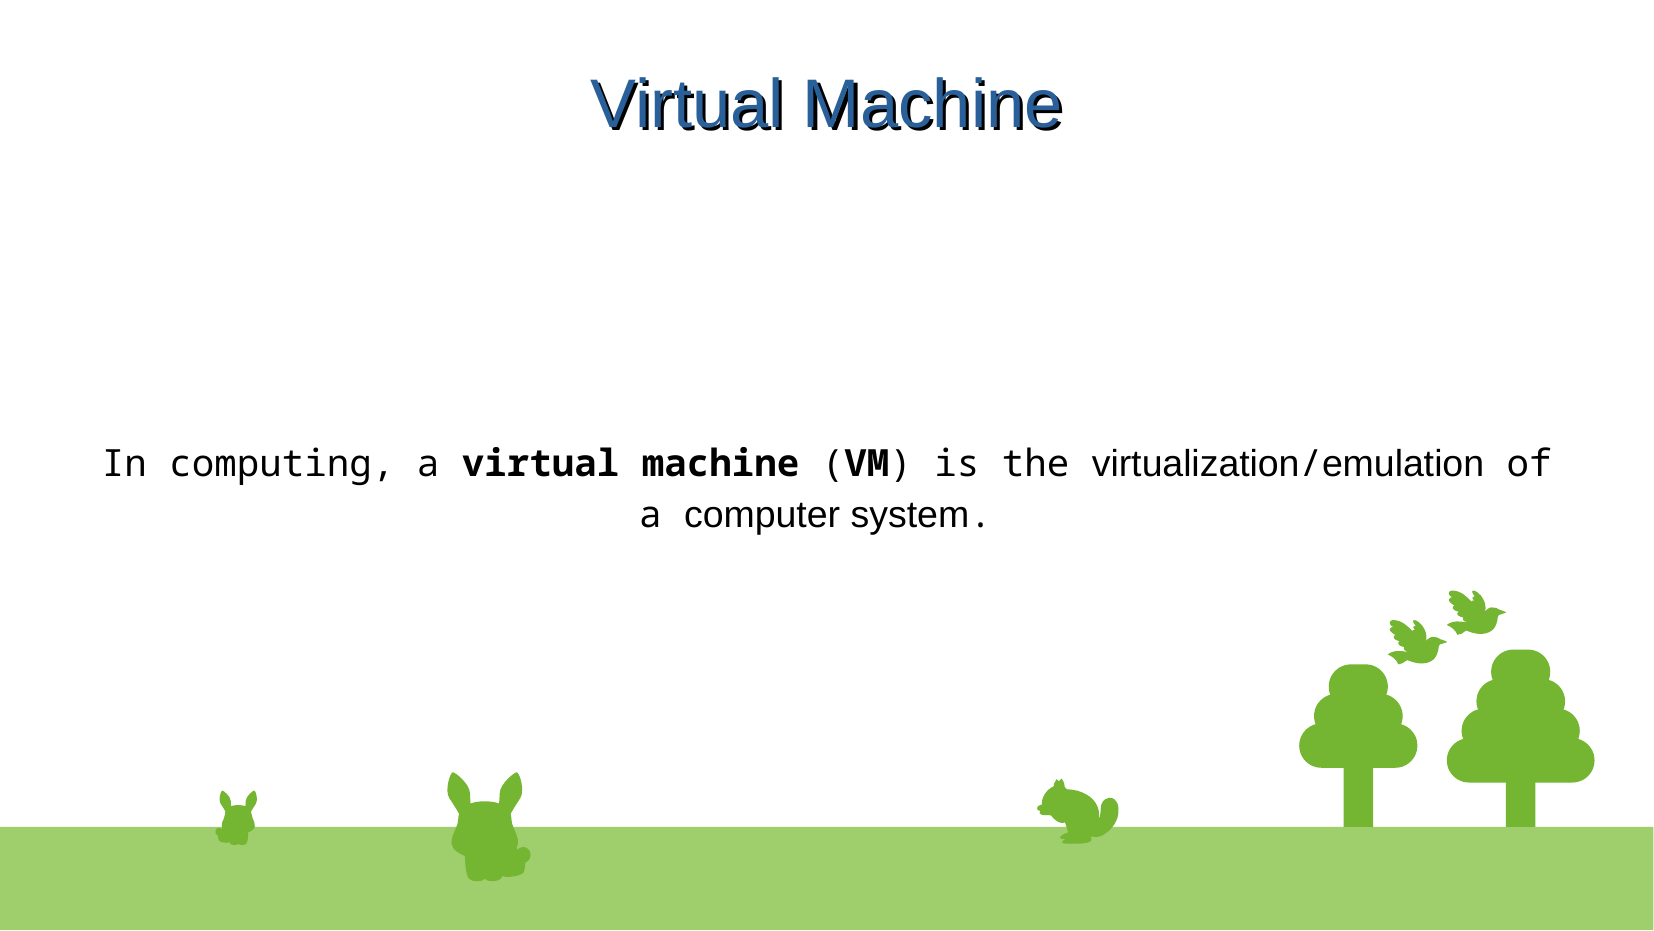

# Virtual Machine
In computing, a virtual machine (VM) is the virtualization/emulation of a computer system.